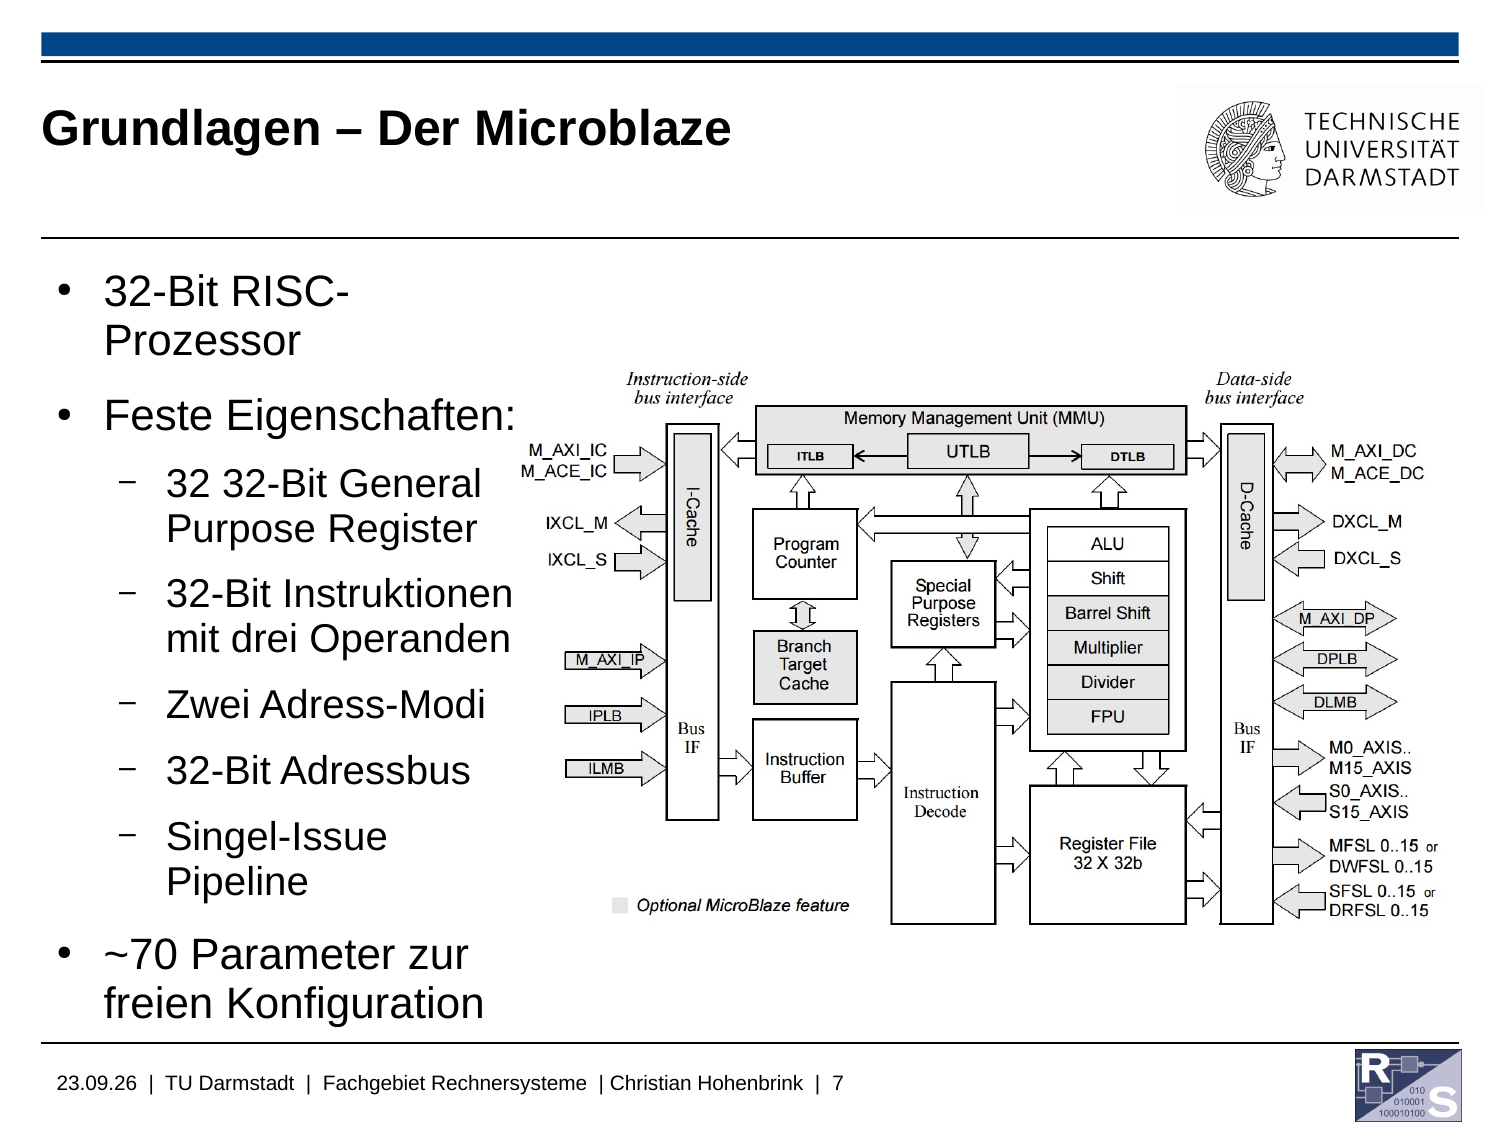

# Grundlagen – Der Microblaze
32-Bit RISC-Prozessor
Feste Eigenschaften:
32 32-Bit General Purpose Register
32-Bit Instruktionen mit drei Operanden
Zwei Adress-Modi
32-Bit Adressbus
Singel-Issue Pipeline
~70 Parameter zur freien Konfiguration